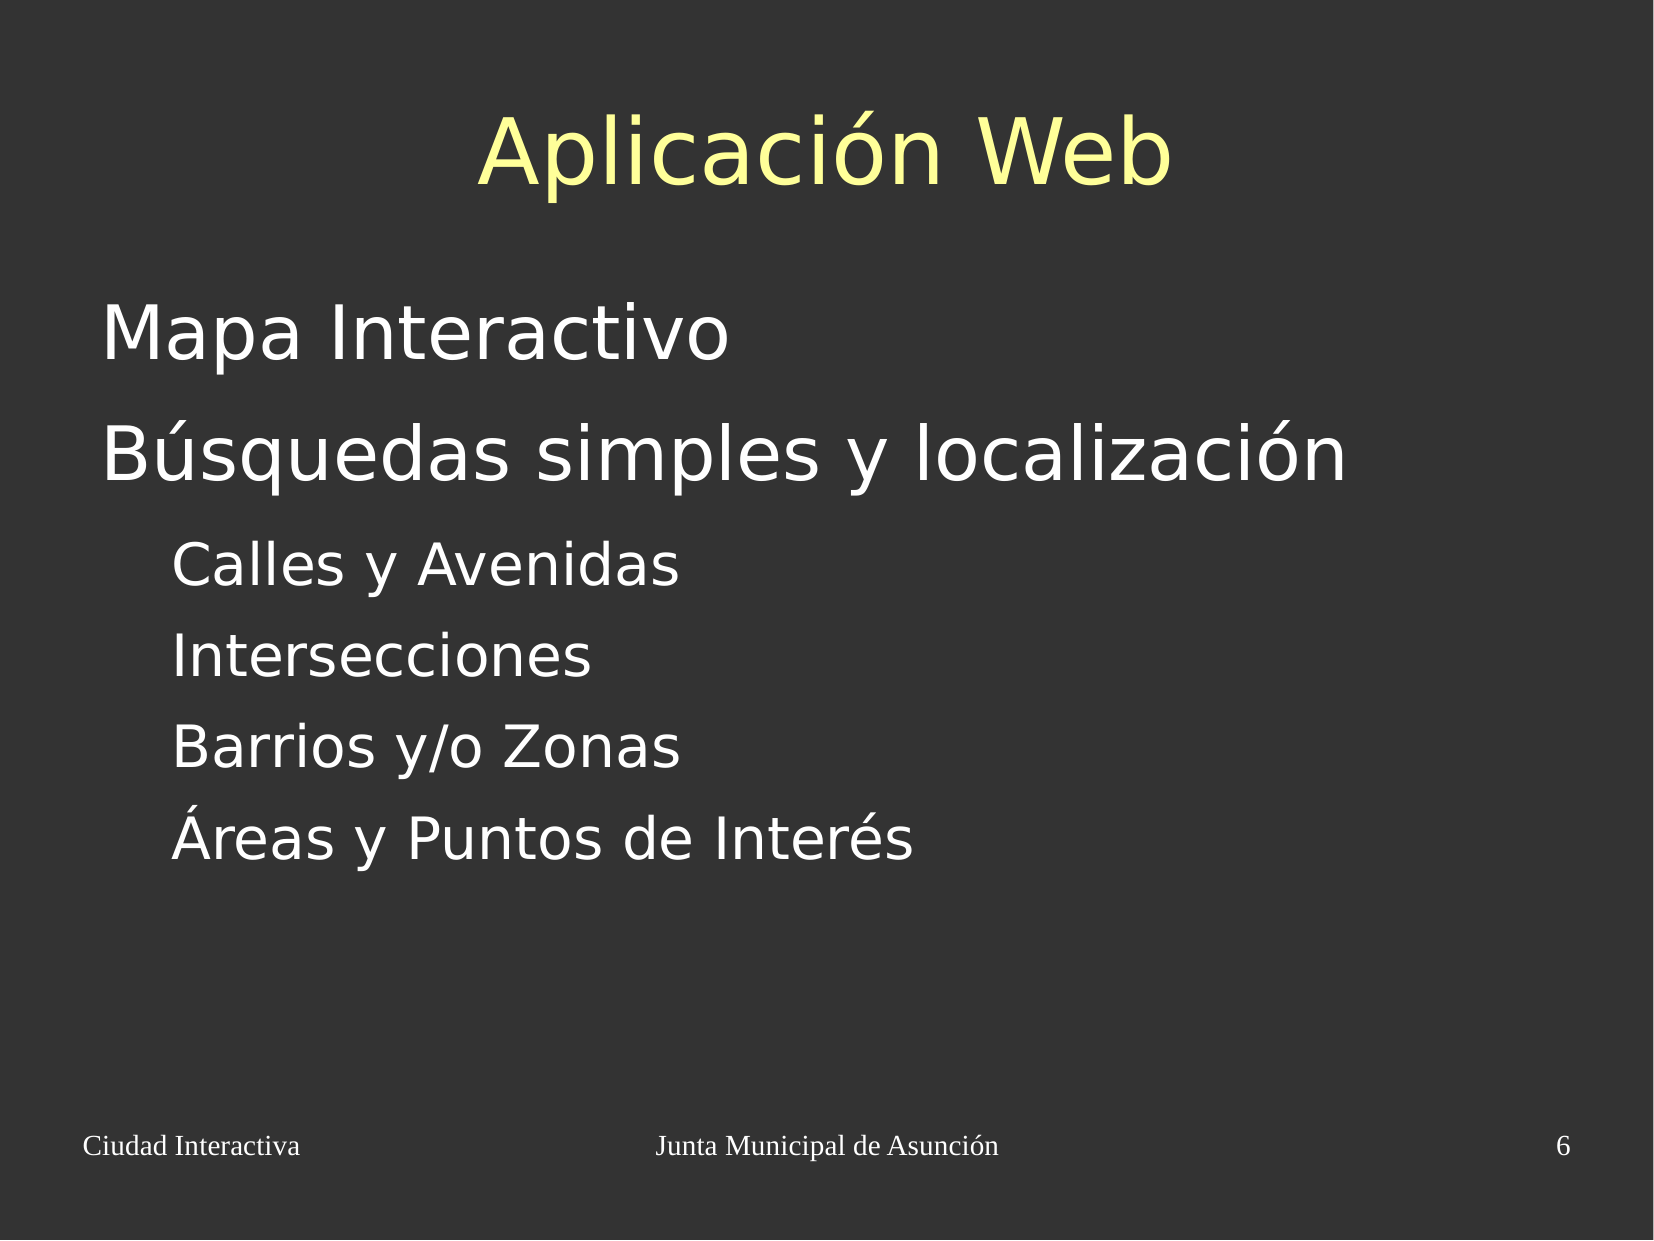

# Aplicación Web
Mapa Interactivo
Búsquedas simples y localización
Calles y Avenidas
Intersecciones
Barrios y/o Zonas
Áreas y Puntos de Interés
Ciudad Interactiva
Junta Municipal de Asunción
6